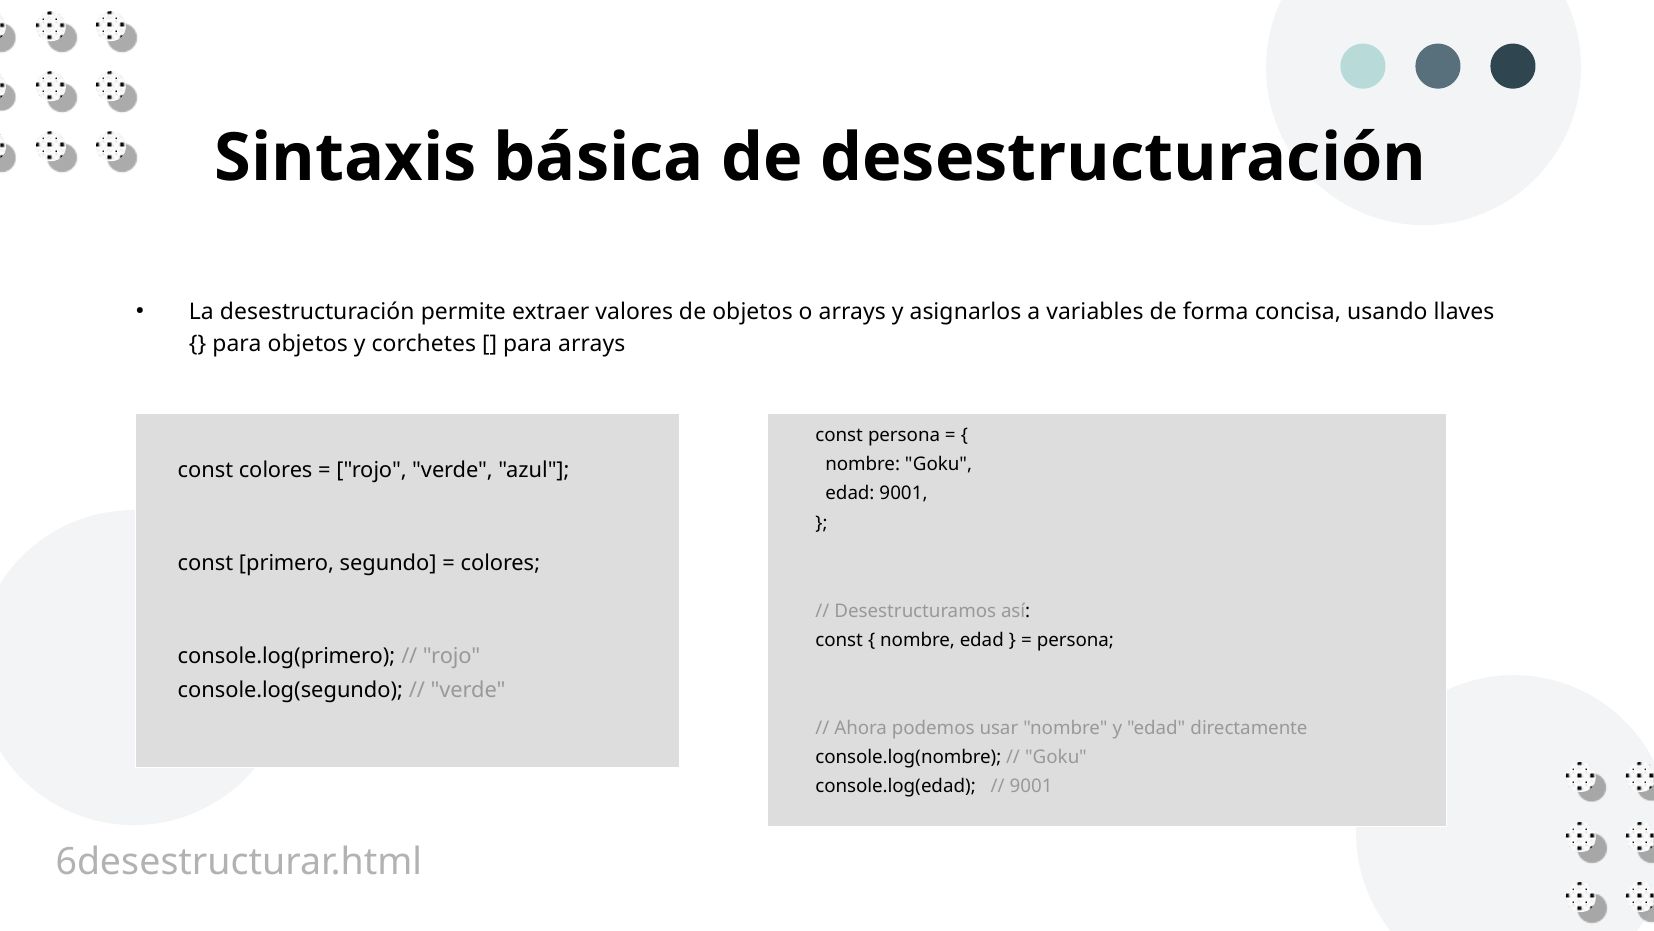

# Sintaxis básica de desestructuración
La desestructuración permite extraer valores de objetos o arrays y asignarlos a variables de forma concisa, usando llaves {} para objetos y corchetes [] para arrays
const persona = {
 nombre: "Goku",
 edad: 9001,
};
// Desestructuramos así:
const { nombre, edad } = persona;
// Ahora podemos usar "nombre" y "edad" directamente
console.log(nombre); // "Goku"
console.log(edad); // 9001
const colores = ["rojo", "verde", "azul"];
const [primero, segundo] = colores;
console.log(primero); // "rojo"
console.log(segundo); // "verde"
6desestructurar.html